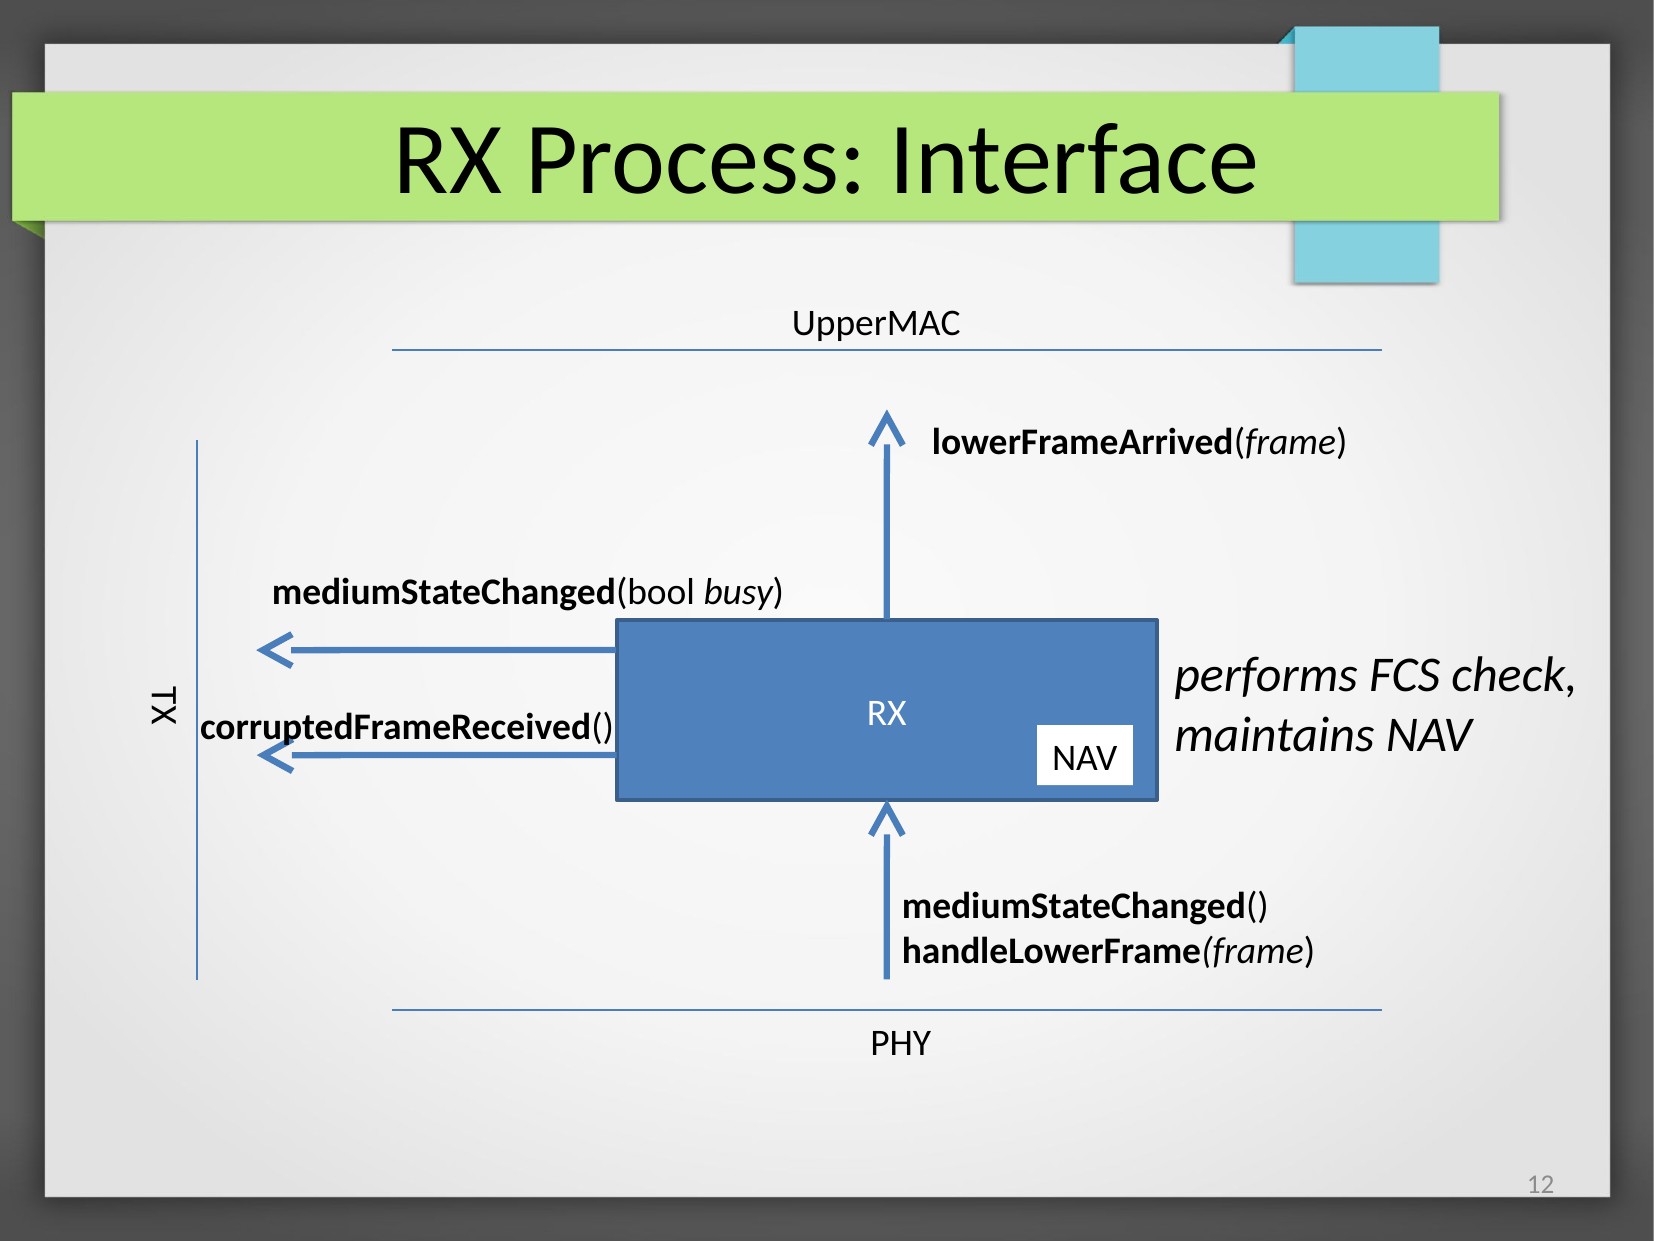

# RX Process: Interface
UpperMAC
lowerFrameArrived(frame)
mediumStateChanged(bool busy)
RX
performs FCS check,
maintains NAV
TX
corruptedFrameReceived()
NAV
mediumStateChanged()
handleLowerFrame(frame)
PHY